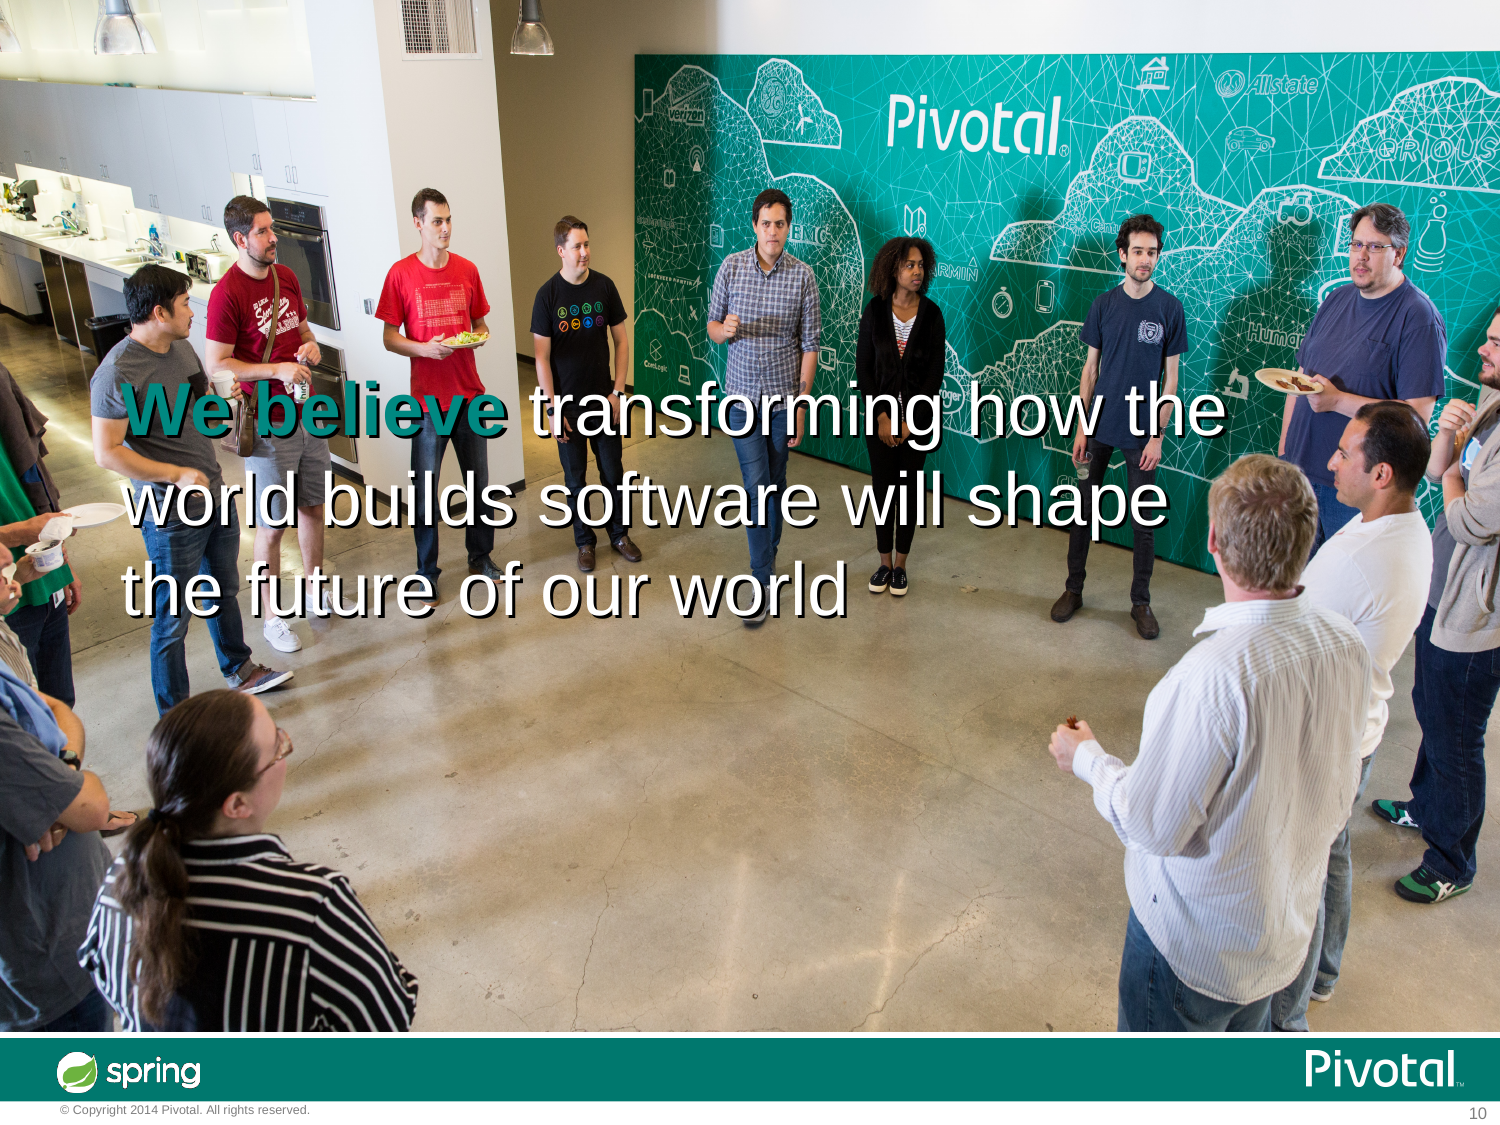

We believe transforming how the world builds software will shape
the future of our world